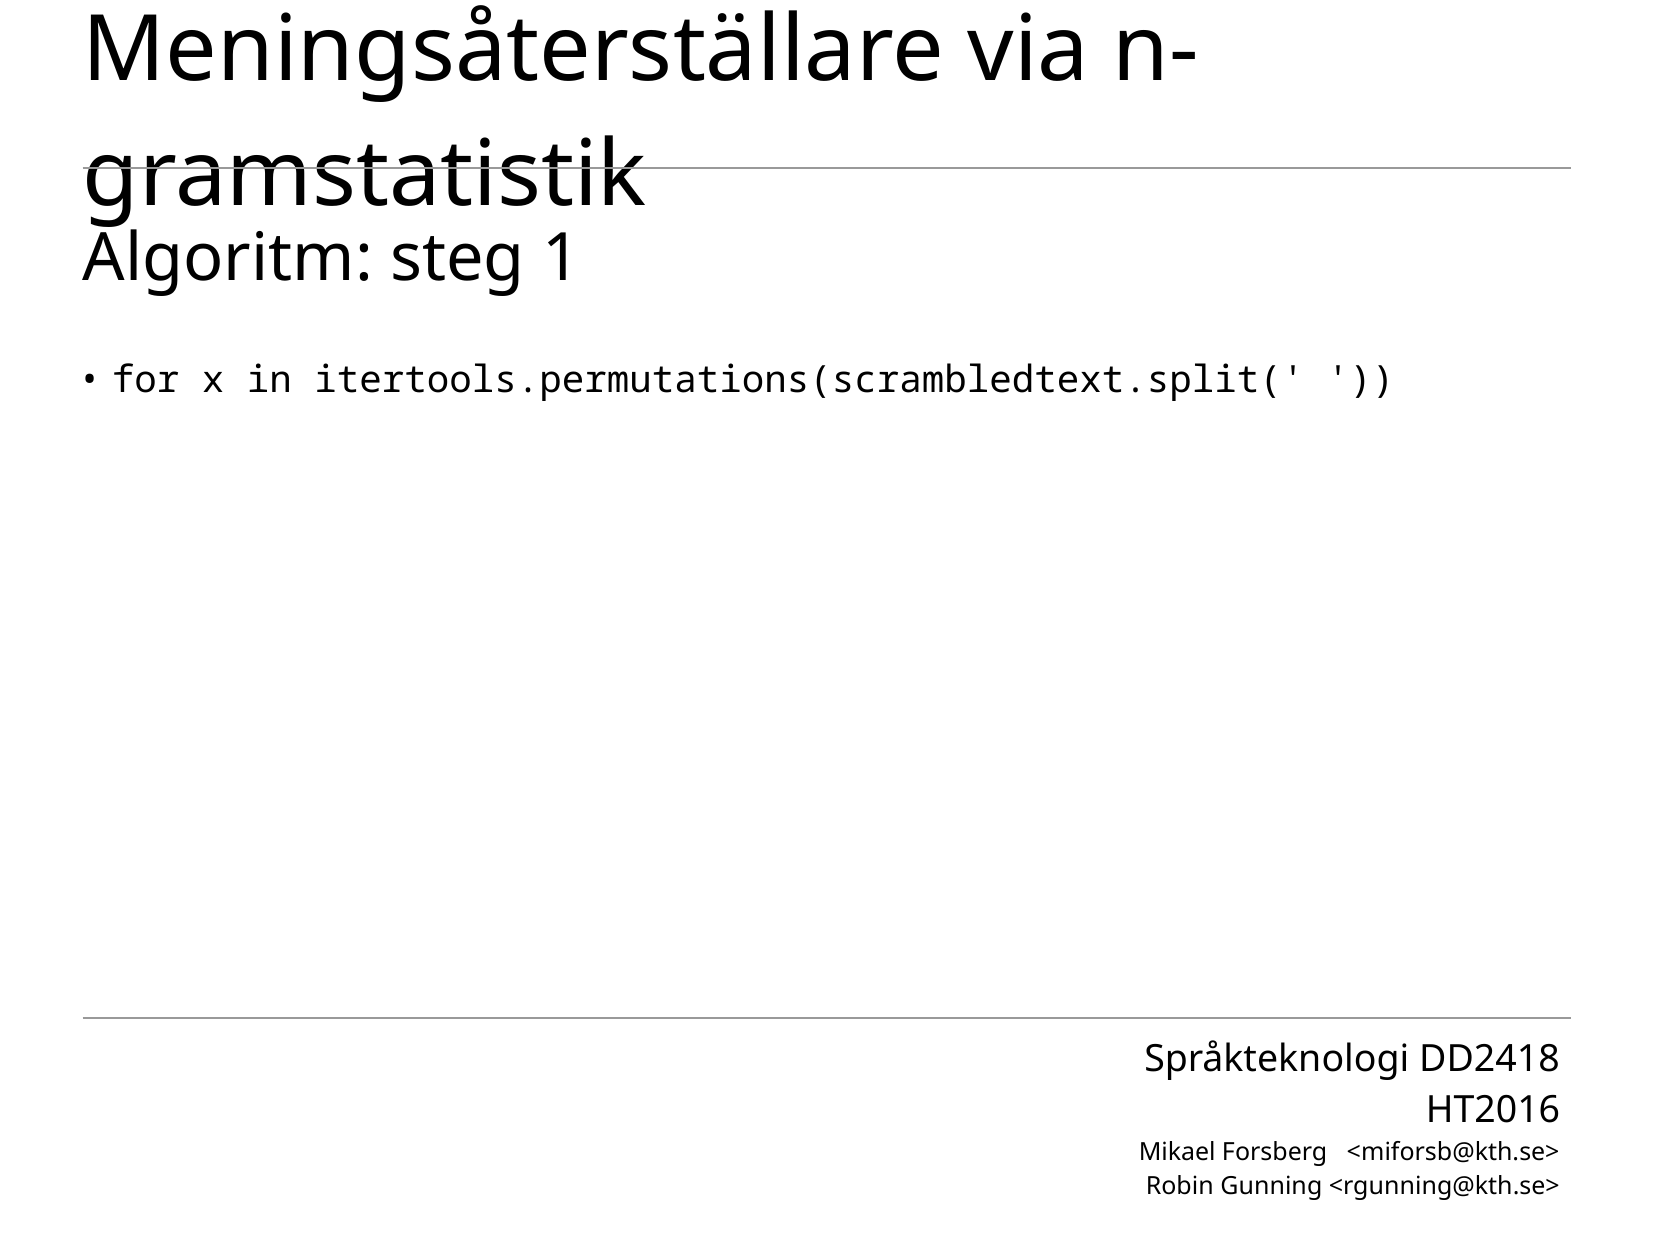

# Meningsåterställare via n-gramstatistik
Algoritm: steg 1
• for x in itertools.permutations(scrambledtext.split(' '))
Språkteknologi DD2418 HT2016
Mikael Forsberg <miforsb@kth.se>
Robin Gunning <rgunning@kth.se>